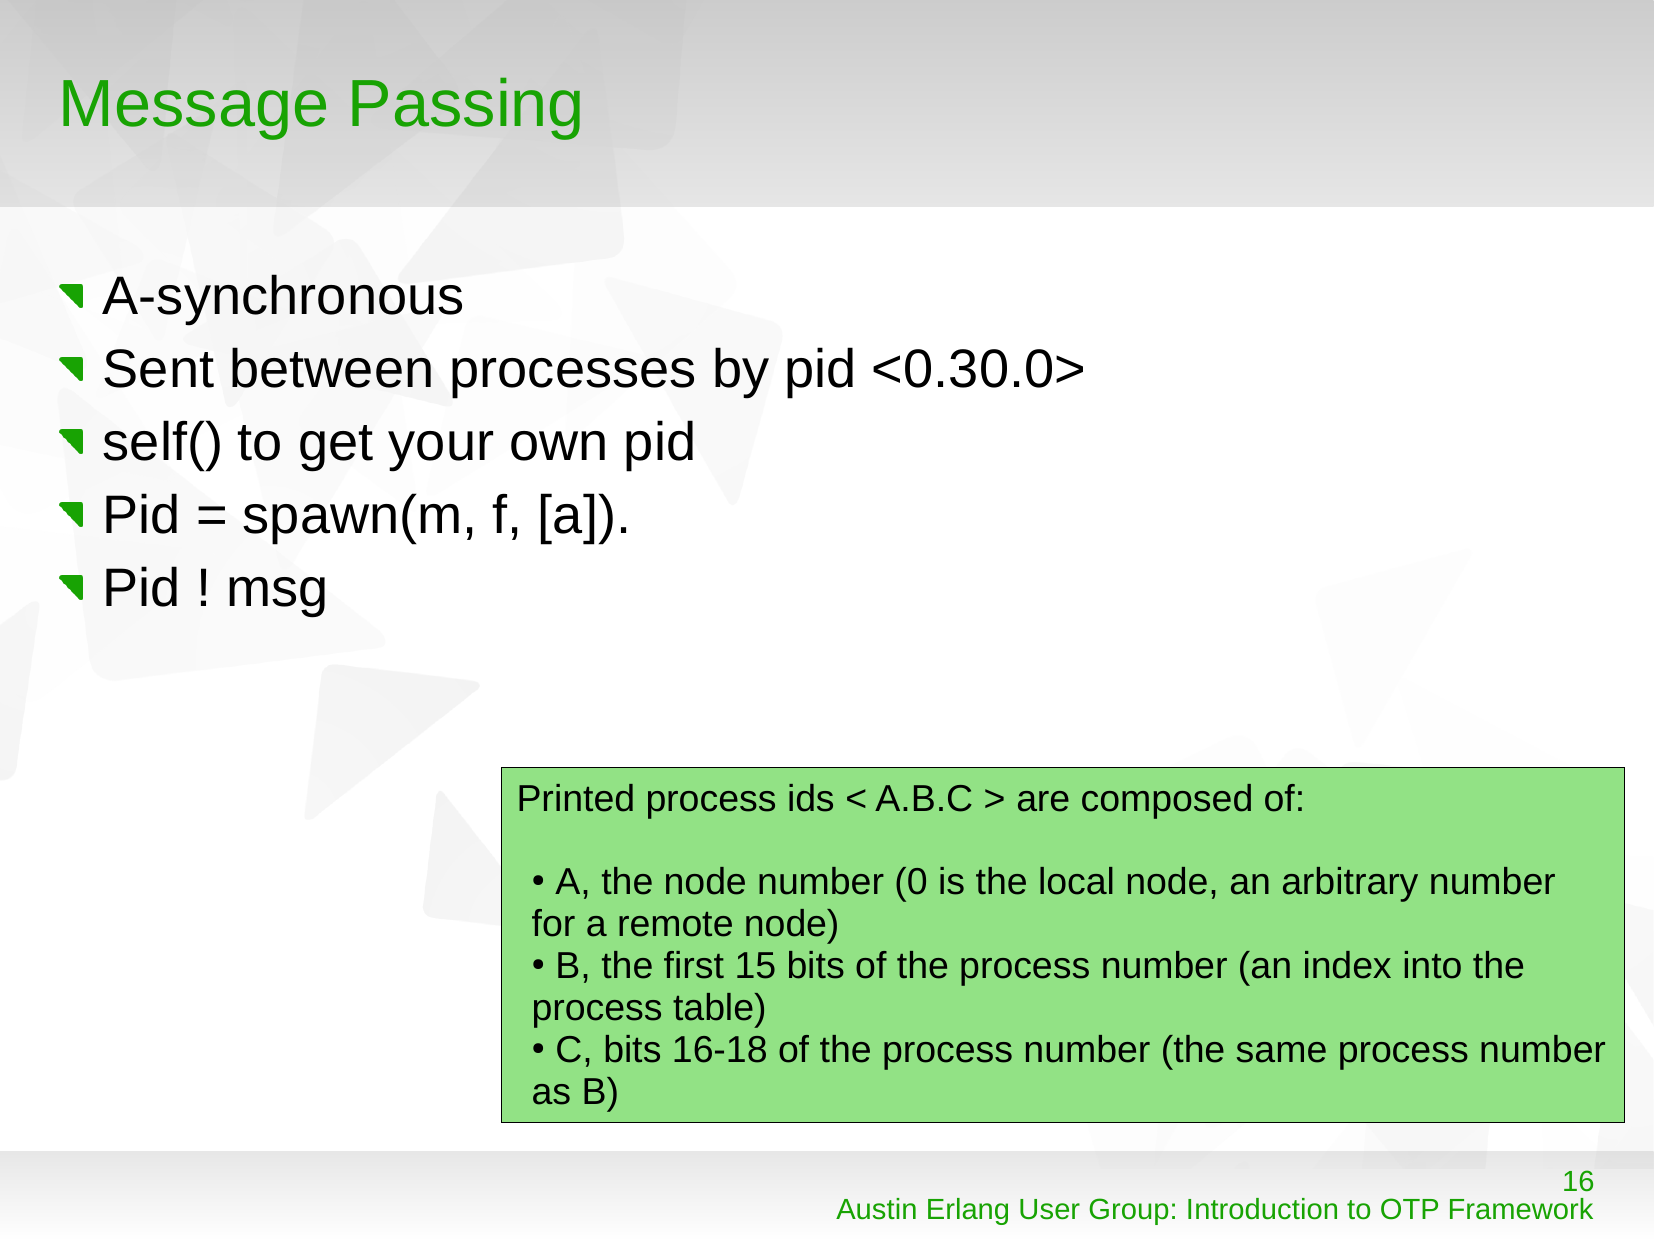

# Message Passing
A-synchronous
Sent between processes by pid <0.30.0>
self() to get your own pid
Pid = spawn(m, f, [a]).
Pid ! msg
Printed process ids < A.B.C > are composed of:
 A, the node number (0 is the local node, an arbitrary number for a remote node)
 B, the first 15 bits of the process number (an index into the process table)
 C, bits 16-18 of the process number (the same process number as B)
16
Austin Erlang User Group: Introduction to OTP Framework